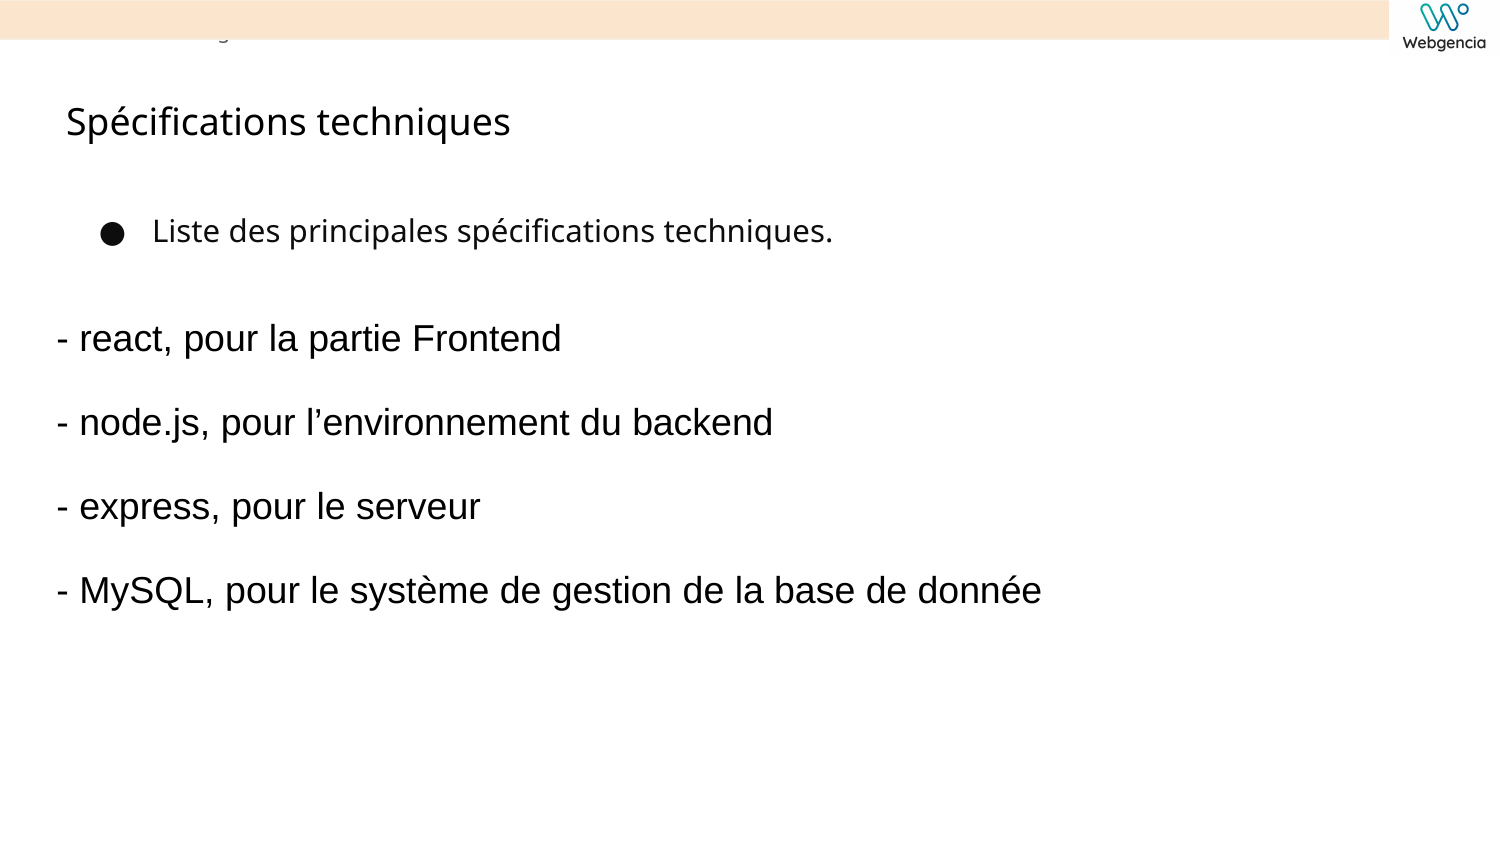

Présentation de l’usage du no-code
# Spécifications techniques
Liste des principales spécifications techniques.
- react, pour la partie Frontend
- node.js, pour l’environnement du backend
- express, pour le serveur
- MySQL, pour le système de gestion de la base de donnée